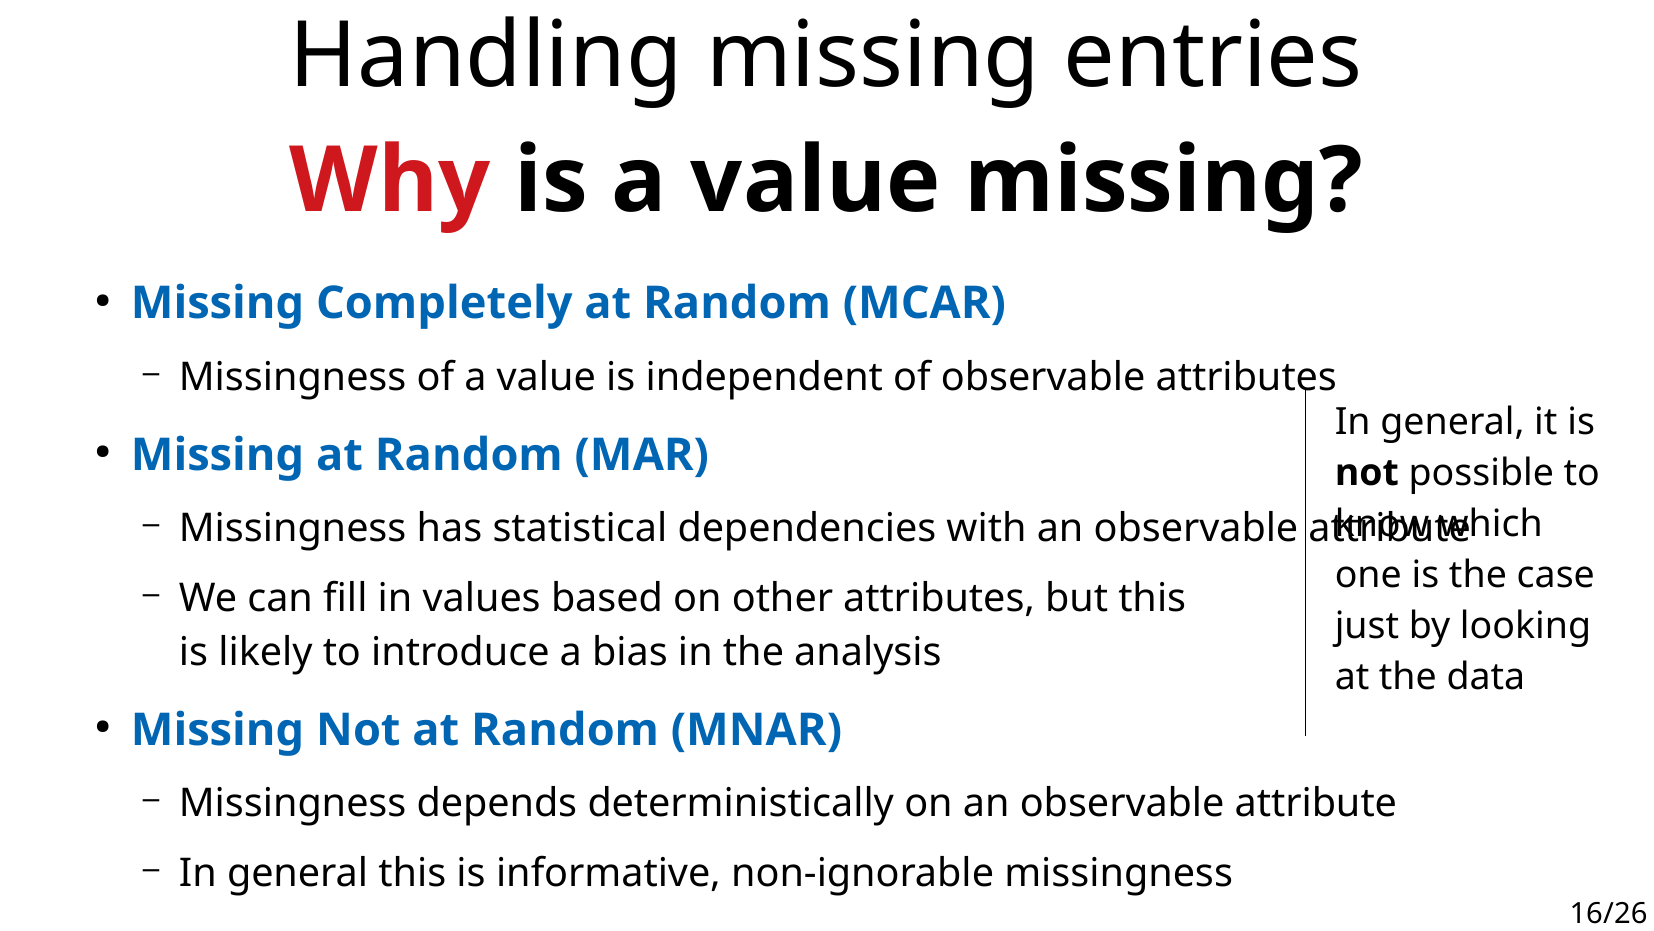

# Handling missing entries Why is a value missing?
Missing Completely at Random (MCAR)
Missingness of a value is independent of observable attributes
Missing at Random (MAR)
Missingness has statistical dependencies with an observable attribute
We can fill in values based on other attributes, but this
is likely to introduce a bias in the analysis
Missing Not at Random (MNAR)
Missingness depends deterministically on an observable attribute
In general this is informative, non-ignorable missingness
In general, it is not possible to know which one is the case just by looking at the data
16